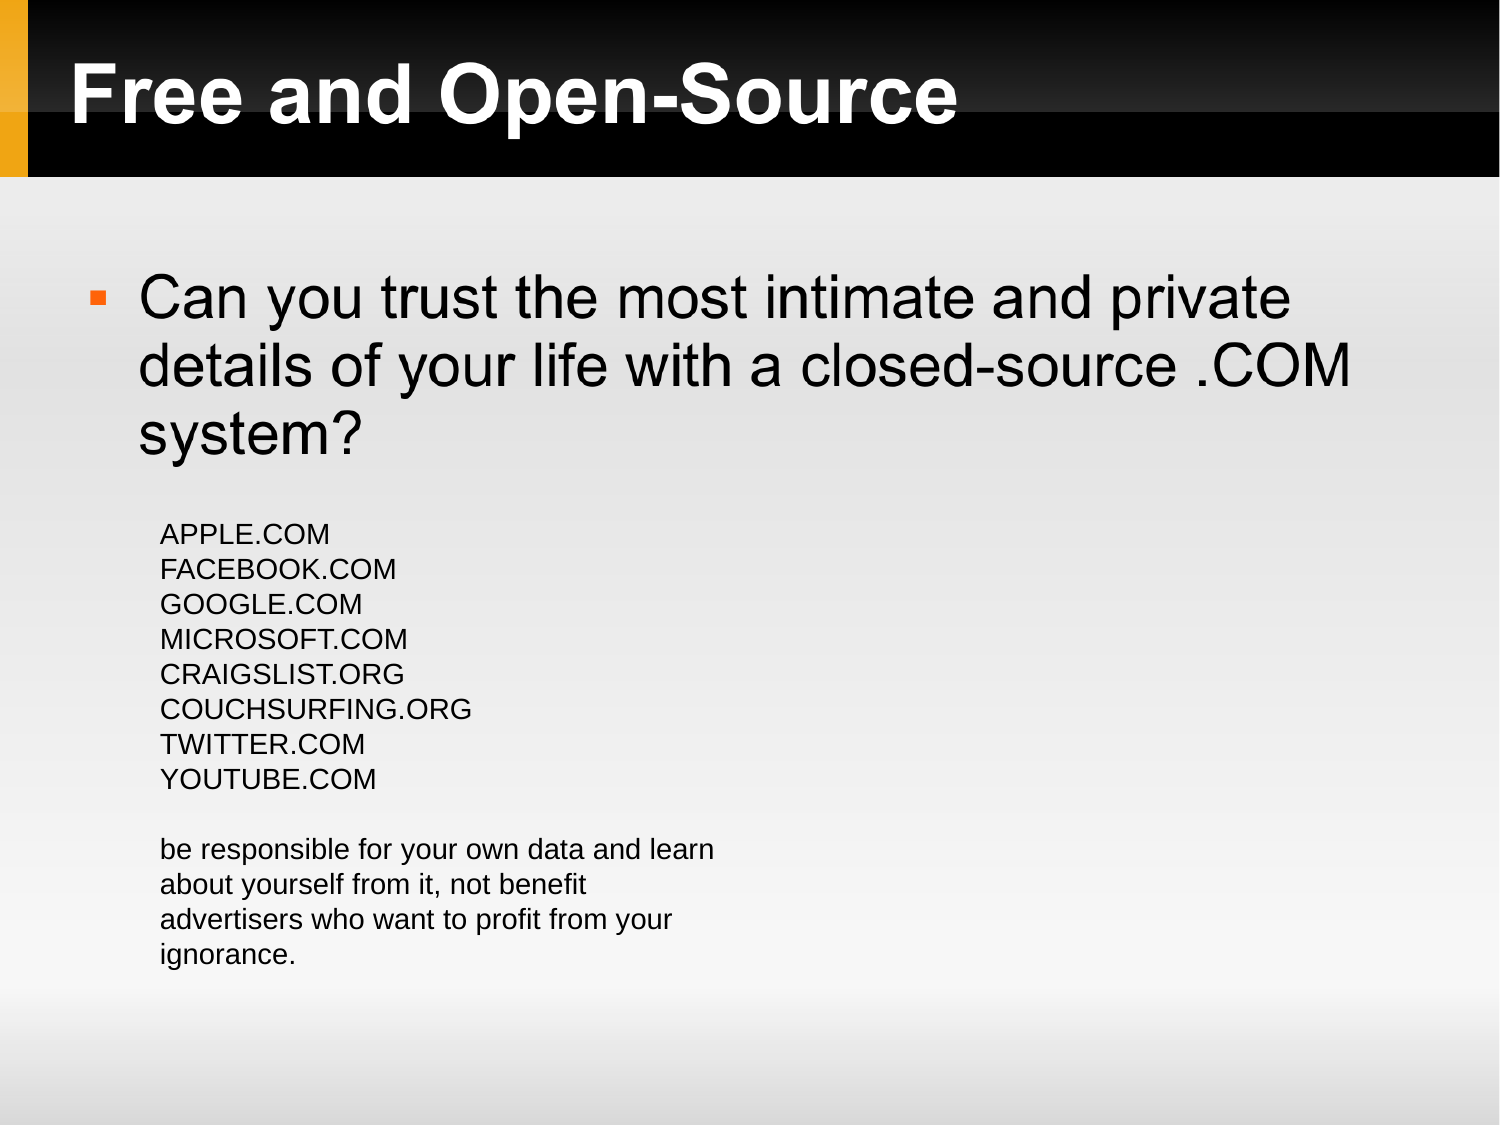

APPLE.COM
FACEBOOK.COM
GOOGLE.COM
MICROSOFT.COM
CRAIGSLIST.ORG
COUCHSURFING.ORG
TWITTER.COM
YOUTUBE.COM
be responsible for your own data and learn about yourself from it, not benefit advertisers who want to profit from your ignorance.